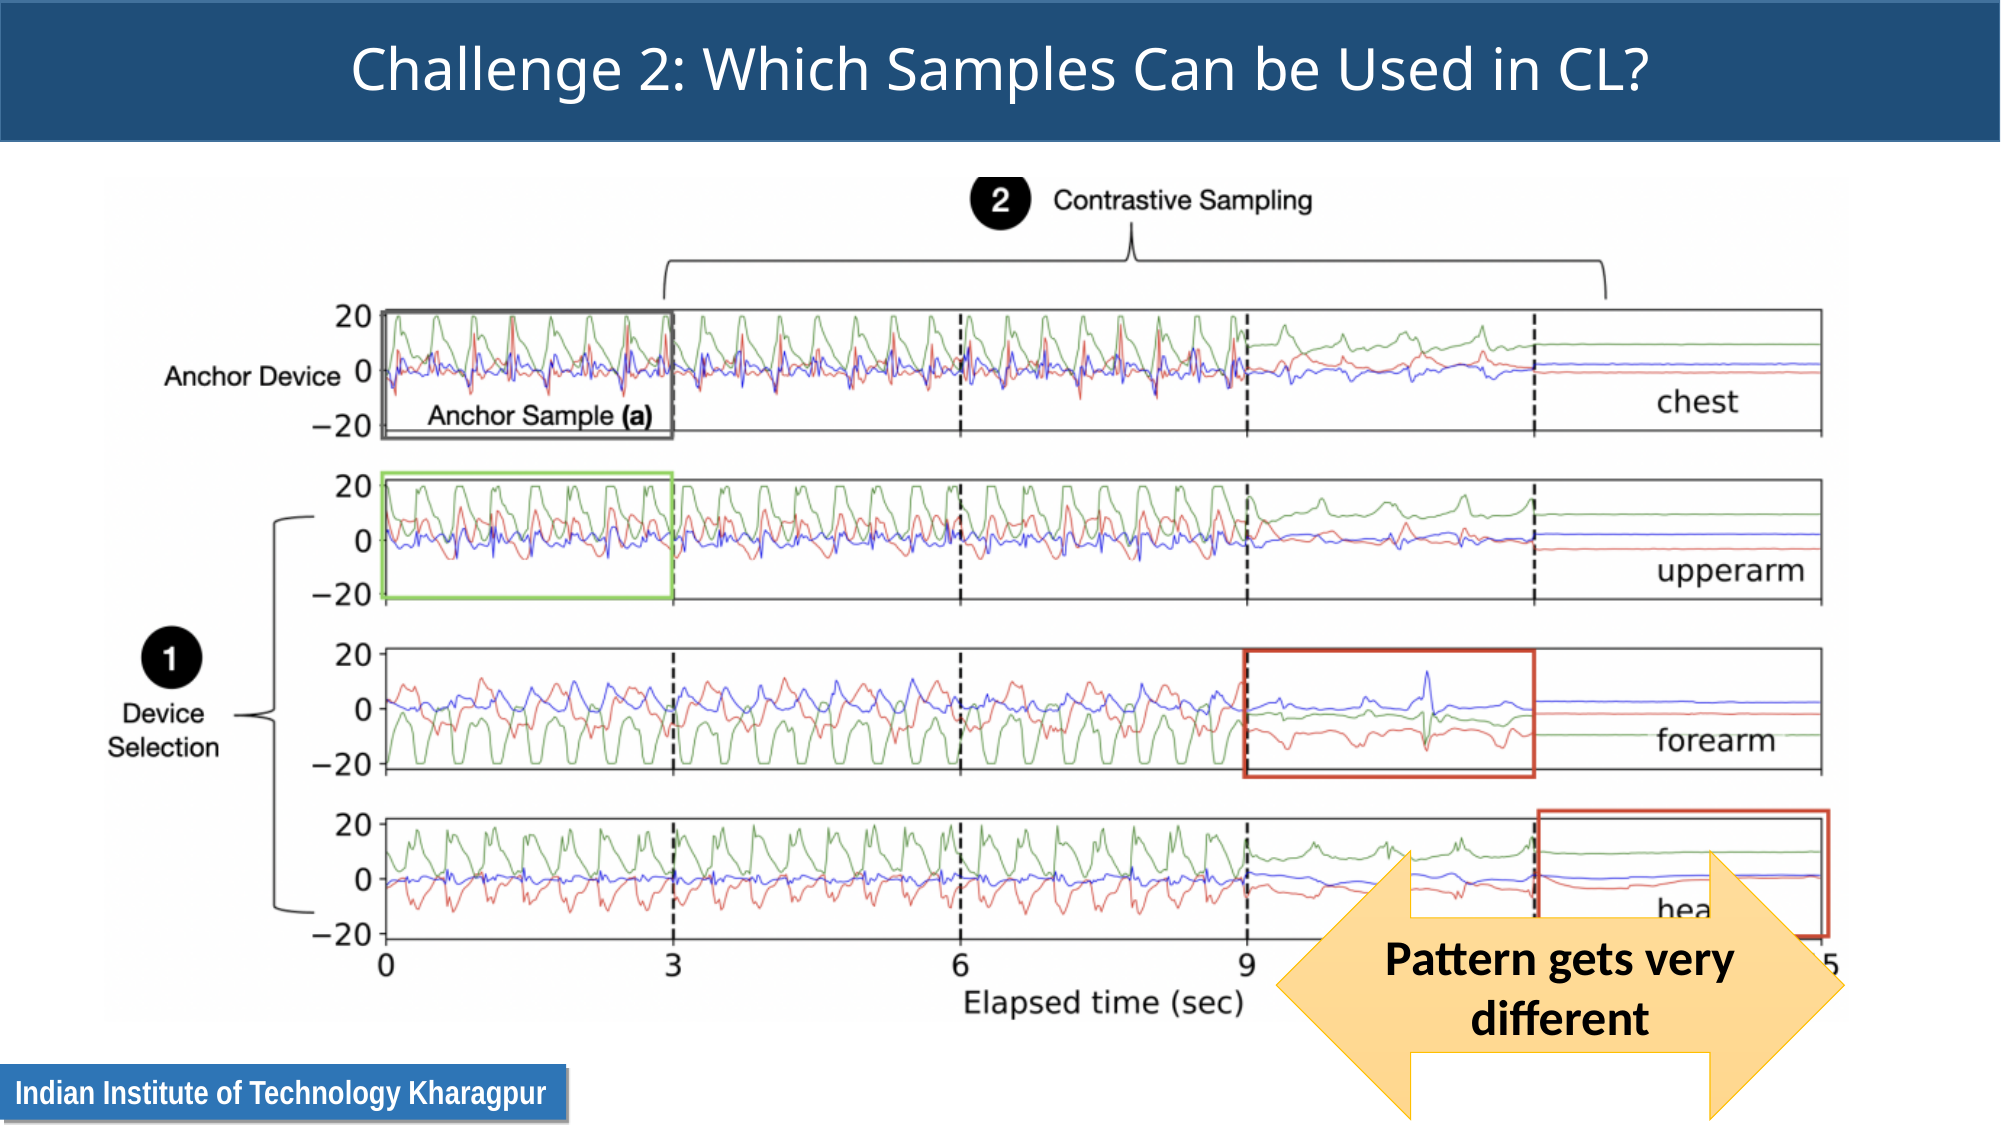

# Challenge 2: Which Samples Can be Used in CL?
Pattern gets very different